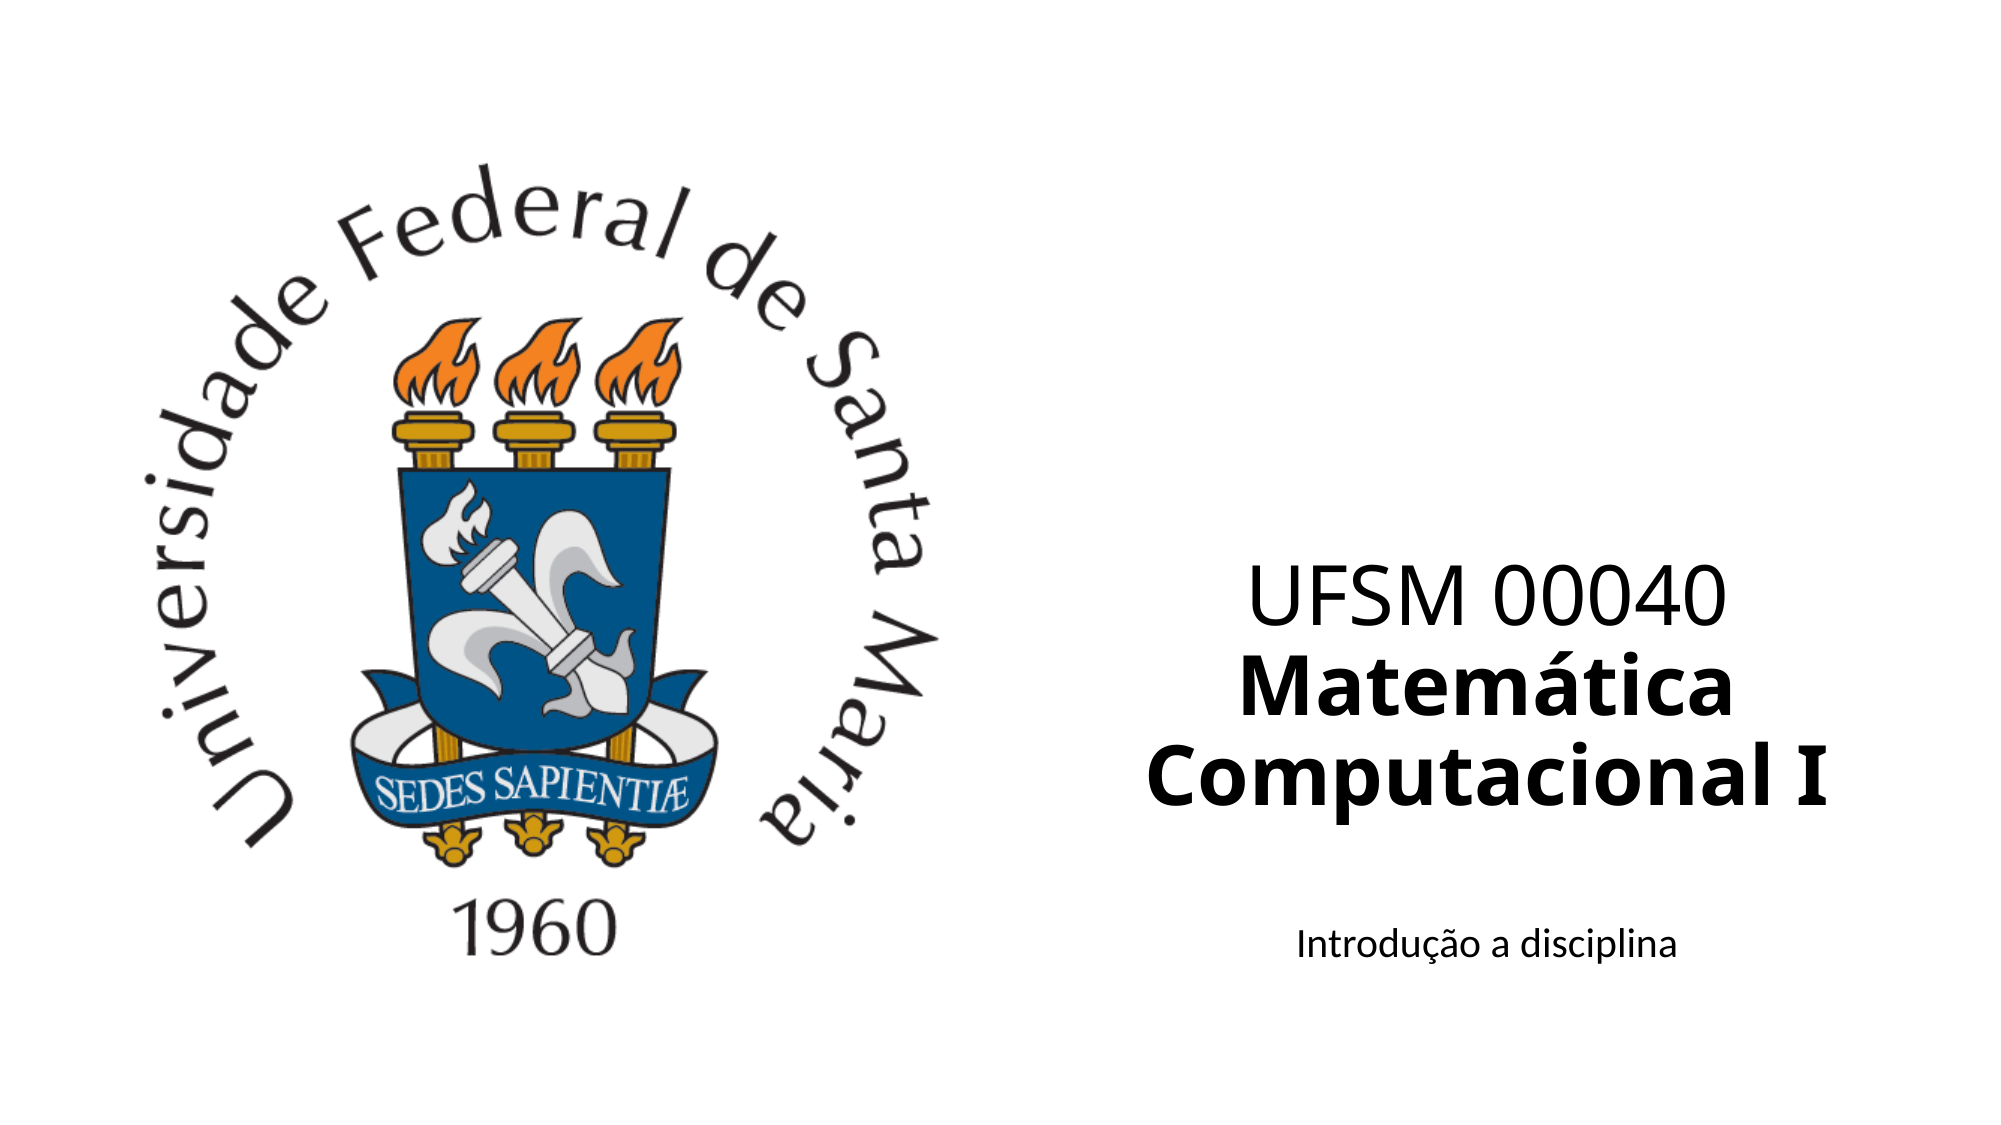

# UFSM 00040 Matemática Computacional I
Introdução a disciplina